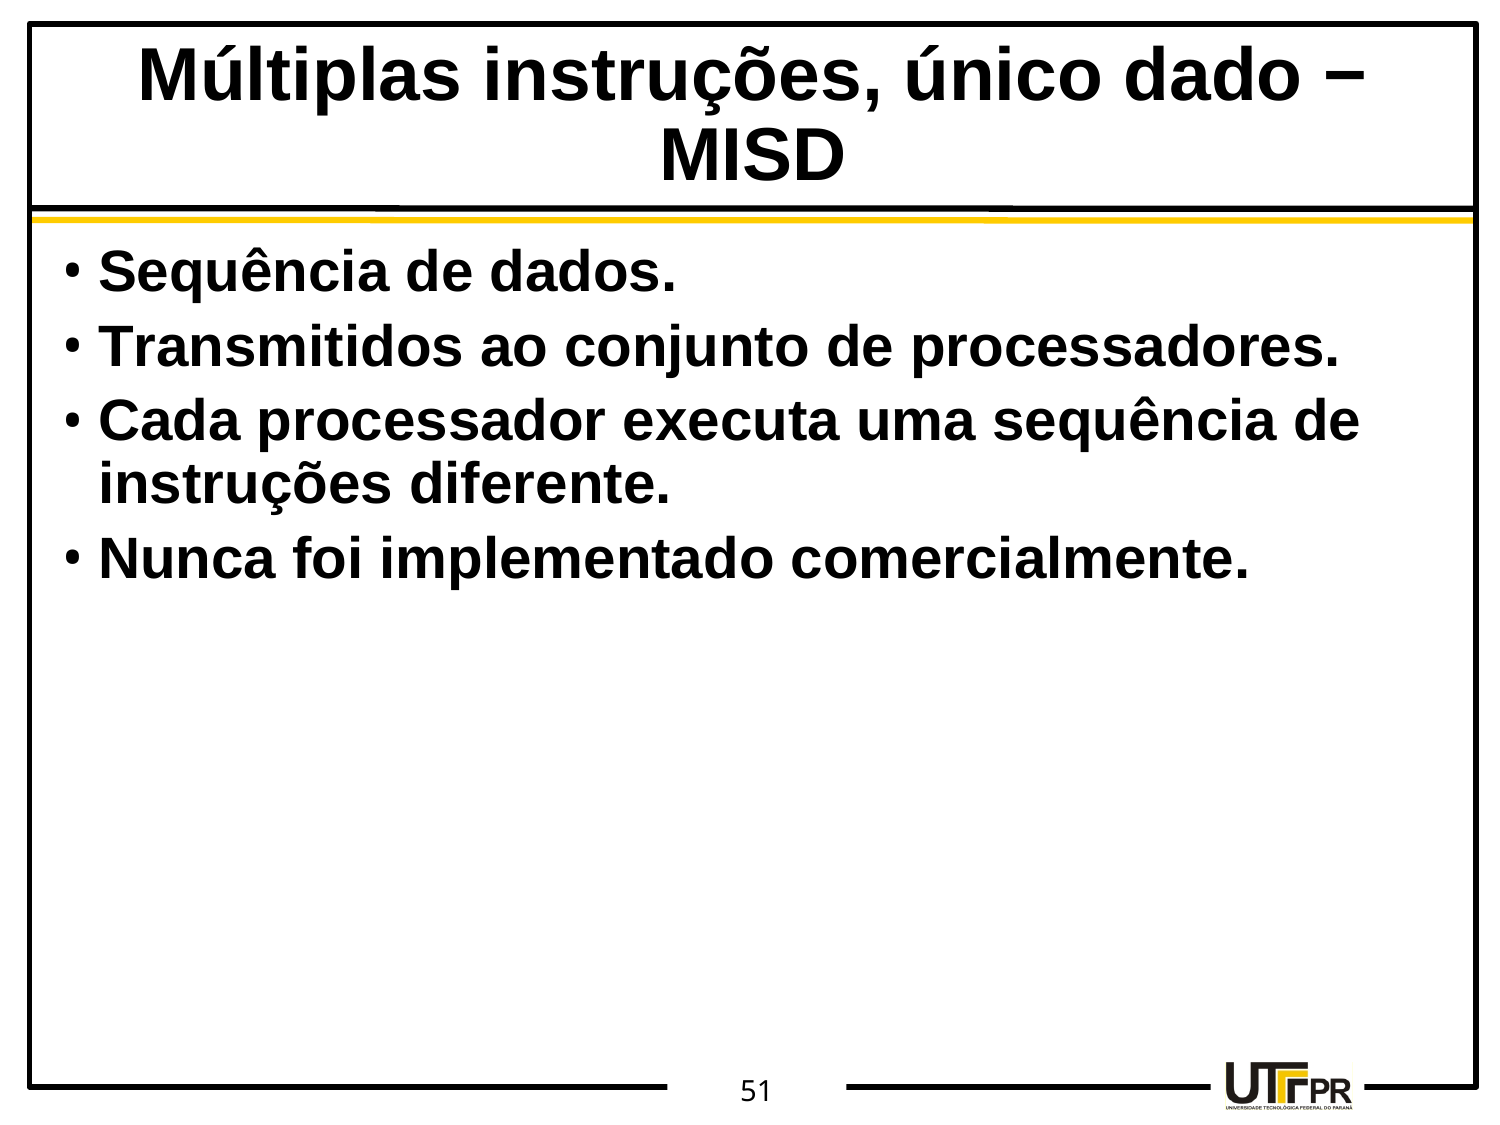

Múltiplas instruções, único dado − MISD
# Sequência de dados.
Transmitidos ao conjunto de processadores.
Cada processador executa uma sequência de instruções diferente.
Nunca foi implementado comercialmente.